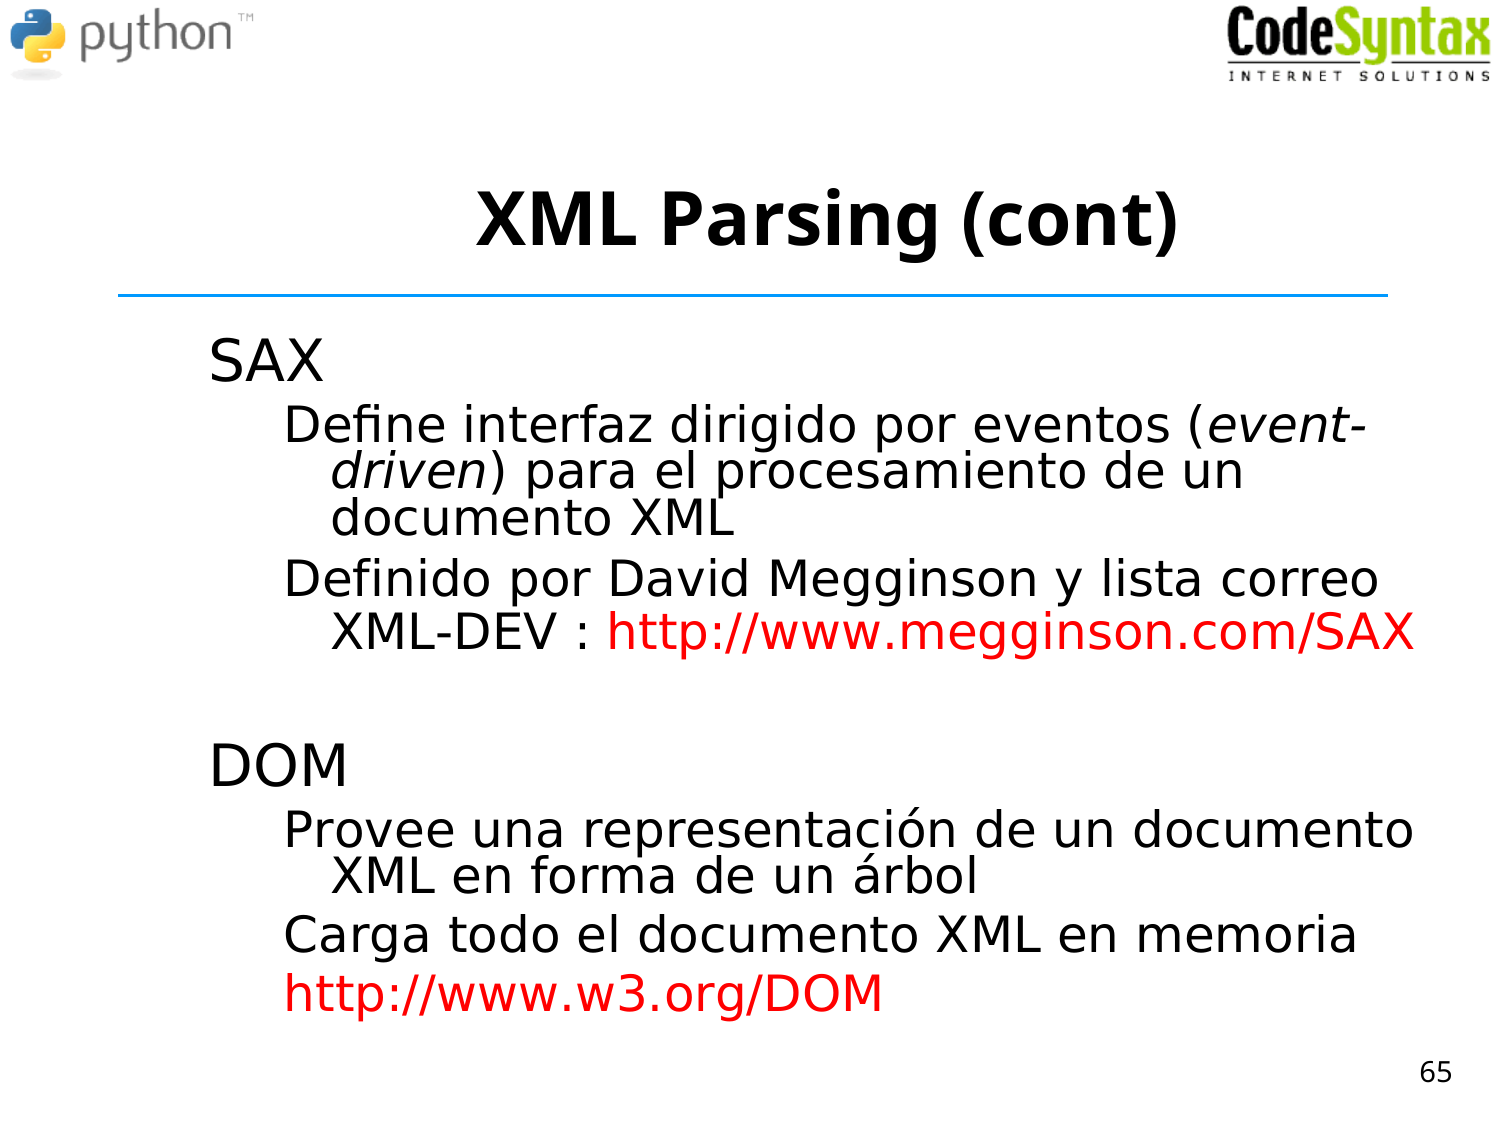

# XML Parsing (cont)
SAX
Define interfaz dirigido por eventos (event-driven) para el procesamiento de un documento XML
Definido por David Megginson y lista correo XML-DEV : http://www.megginson.com/SAX
DOM
Provee una representación de un documento XML en forma de un árbol
Carga todo el documento XML en memoria
http://www.w3.org/DOM
65